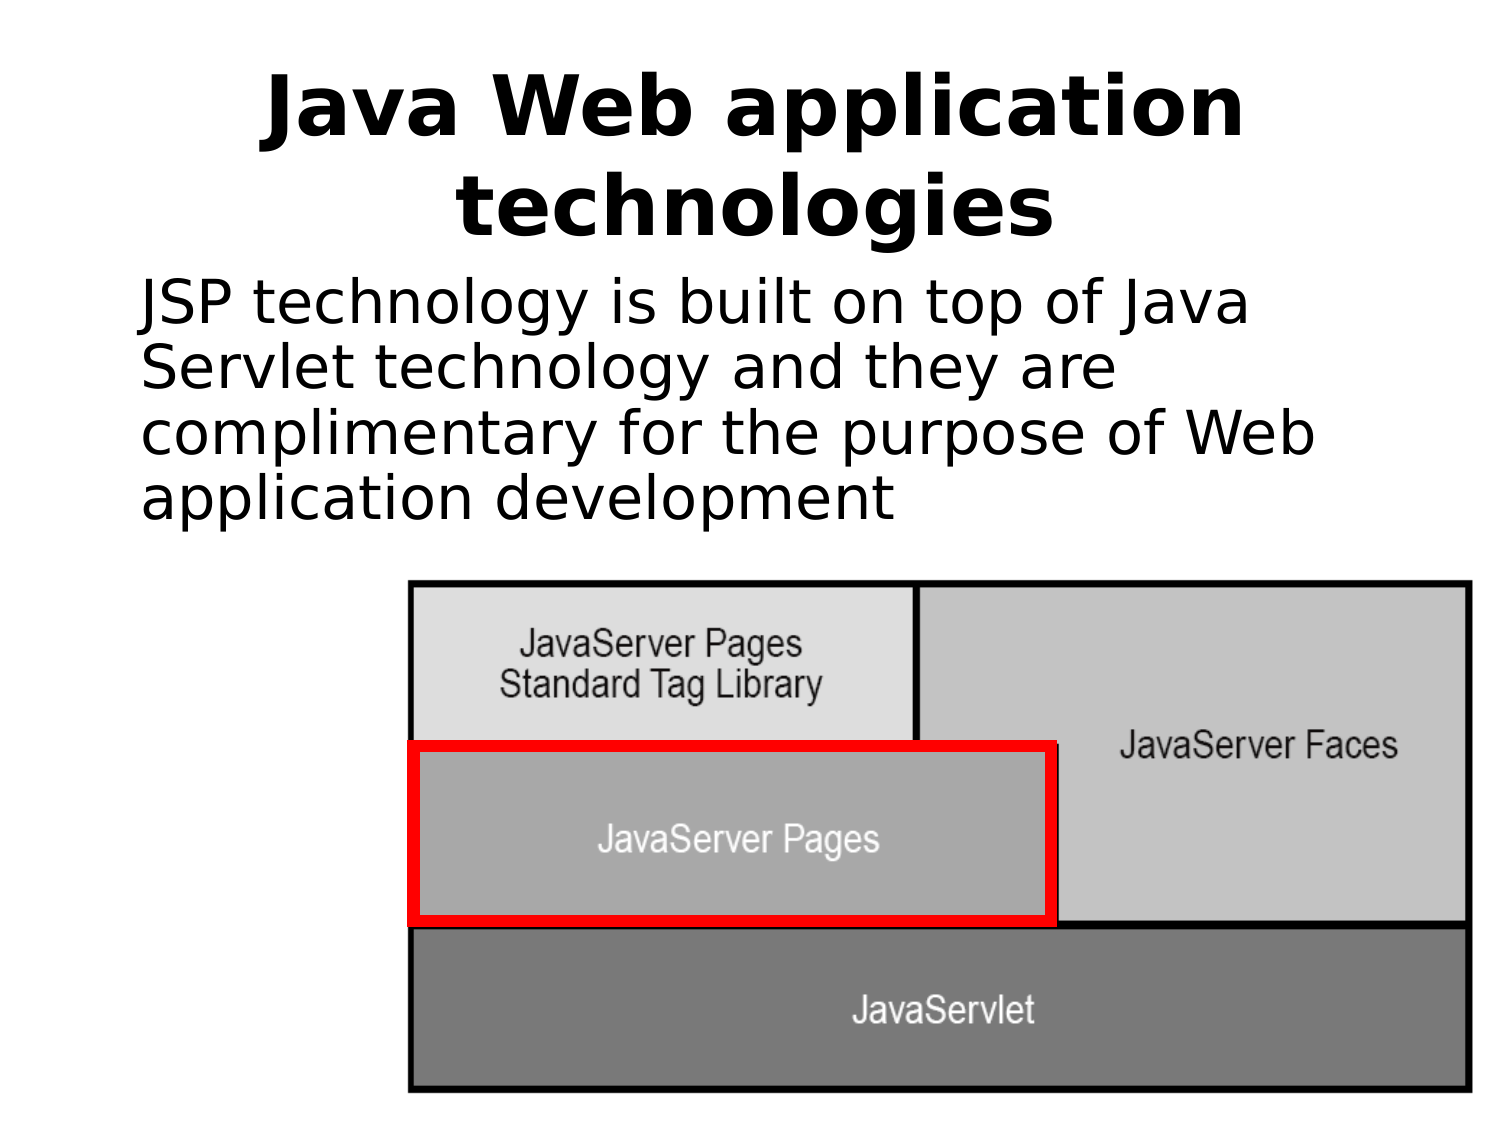

# Java Web application technologies
	JSP technology is built on top of Java Servlet technology and they are complimentary for the purpose of Web application development